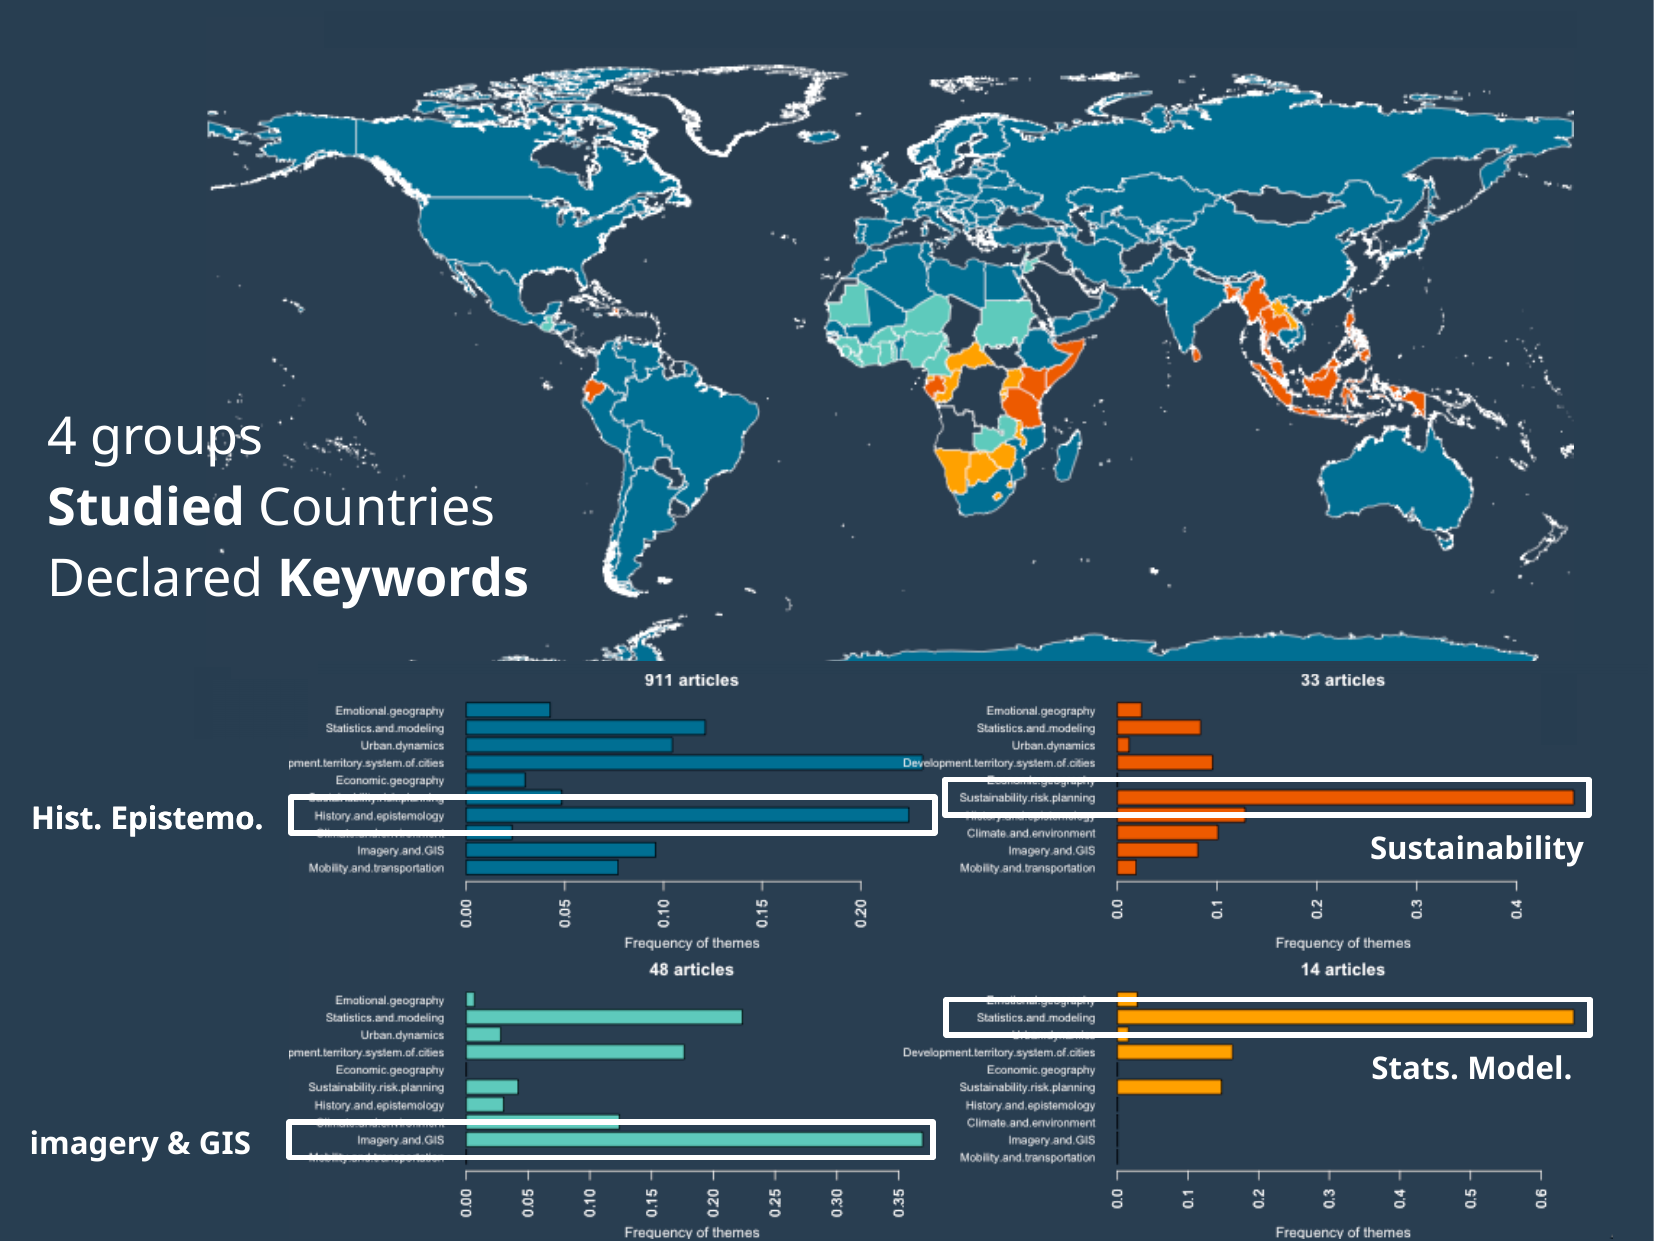

Declared Keywords (HC)
4 groups
Studied Countries
Declared Keywords
Hist. Epistemo.
Hist. Epistemo.
Sustainability
Stats. Model.
imagery & GIS